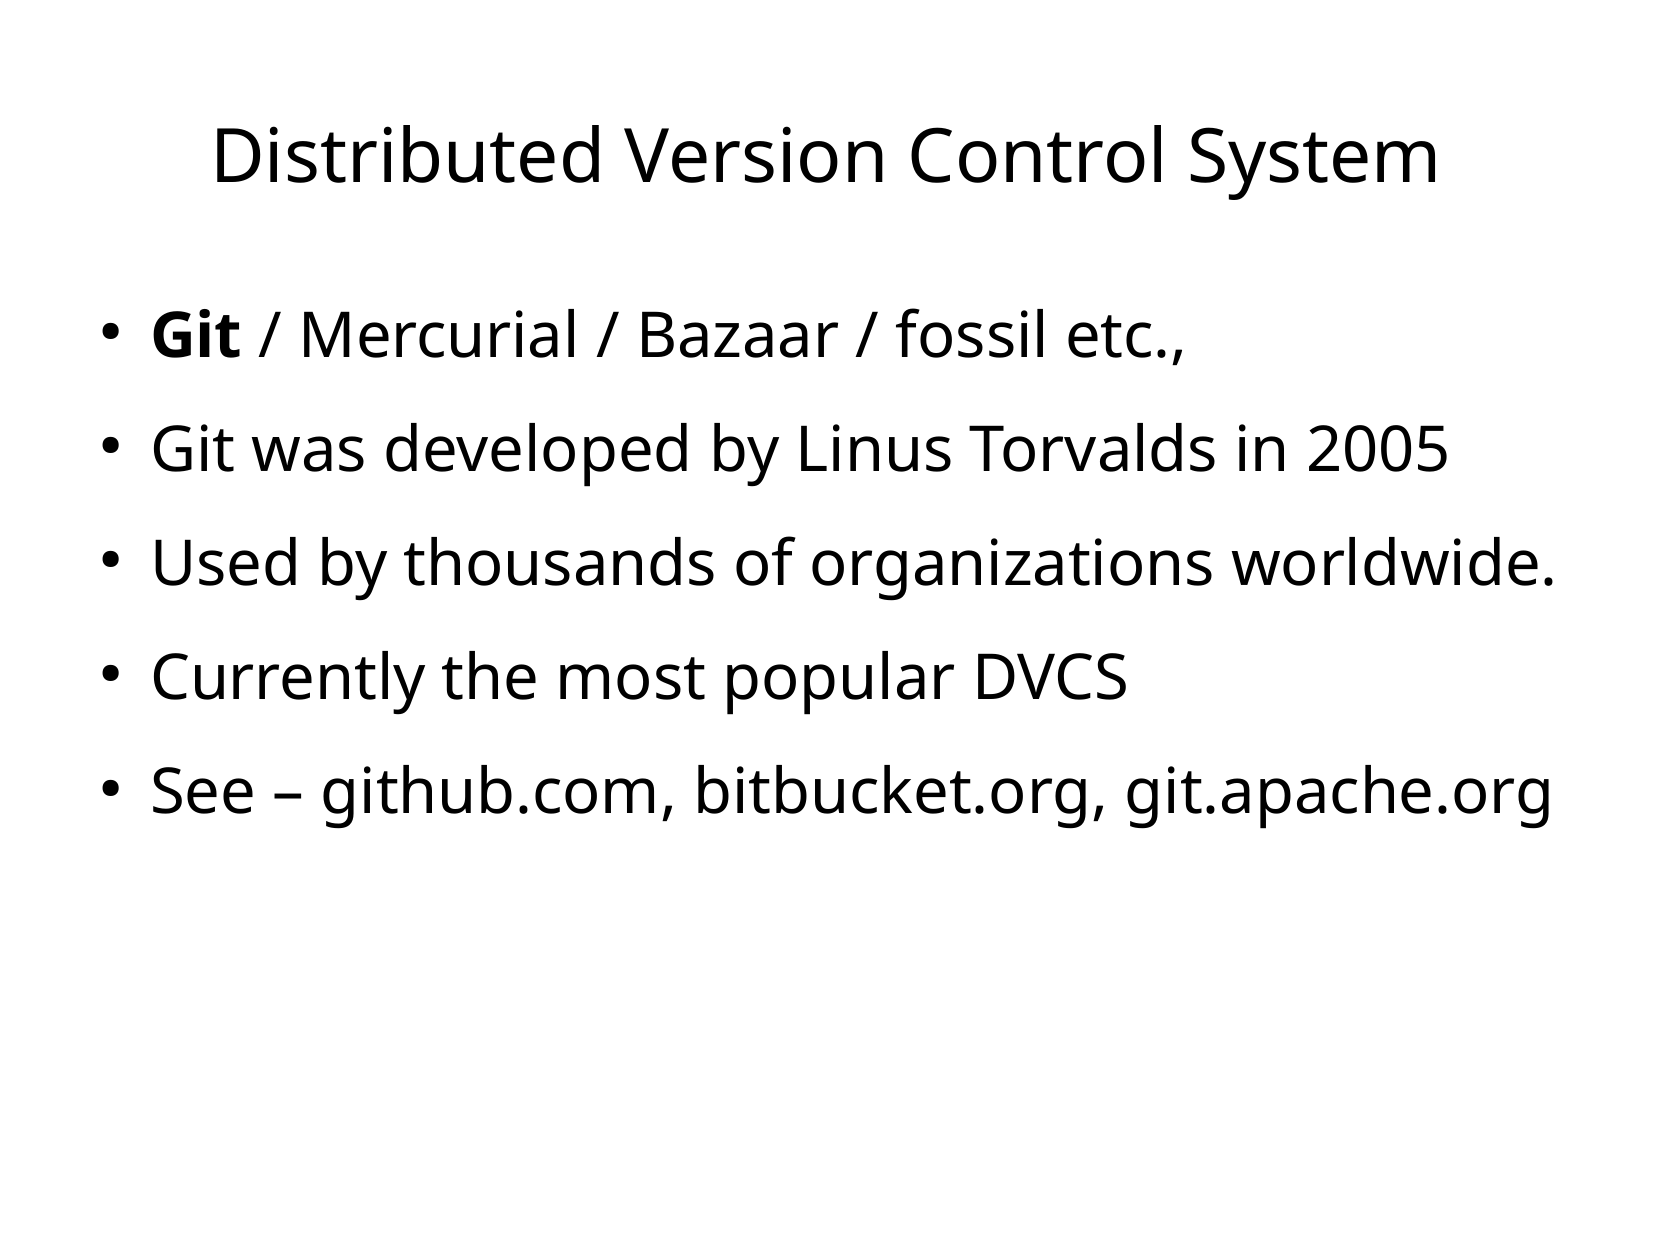

# Distributed Version Control System
Git / Mercurial / Bazaar / fossil etc.,
Git was developed by Linus Torvalds in 2005
Used by thousands of organizations worldwide.
Currently the most popular DVCS
See – github.com, bitbucket.org, git.apache.org